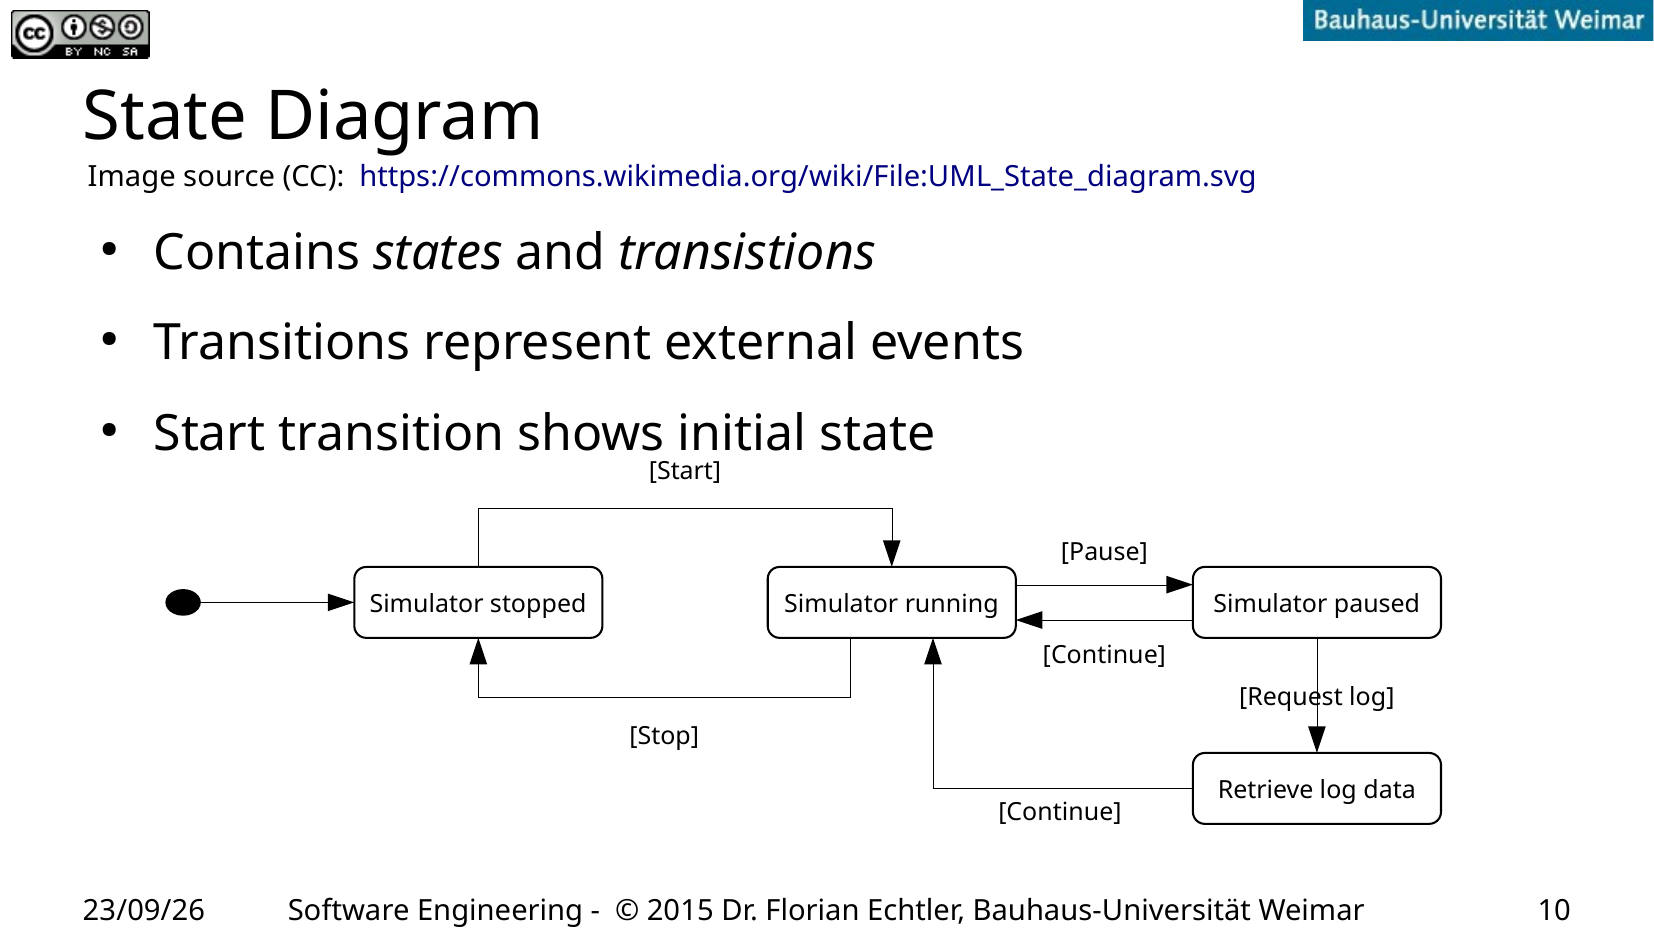

# State Diagram
Image source (CC): https://commons.wikimedia.org/wiki/File:UML_State_diagram.svg
Contains states and transistions
Transitions represent external events
Start transition shows initial state
Simulator stopped
Simulator running
Simulator paused
Retrieve log data
[Continue]
Software Engineering - © 2015 Dr. Florian Echtler, Bauhaus-Universität Weimar
10